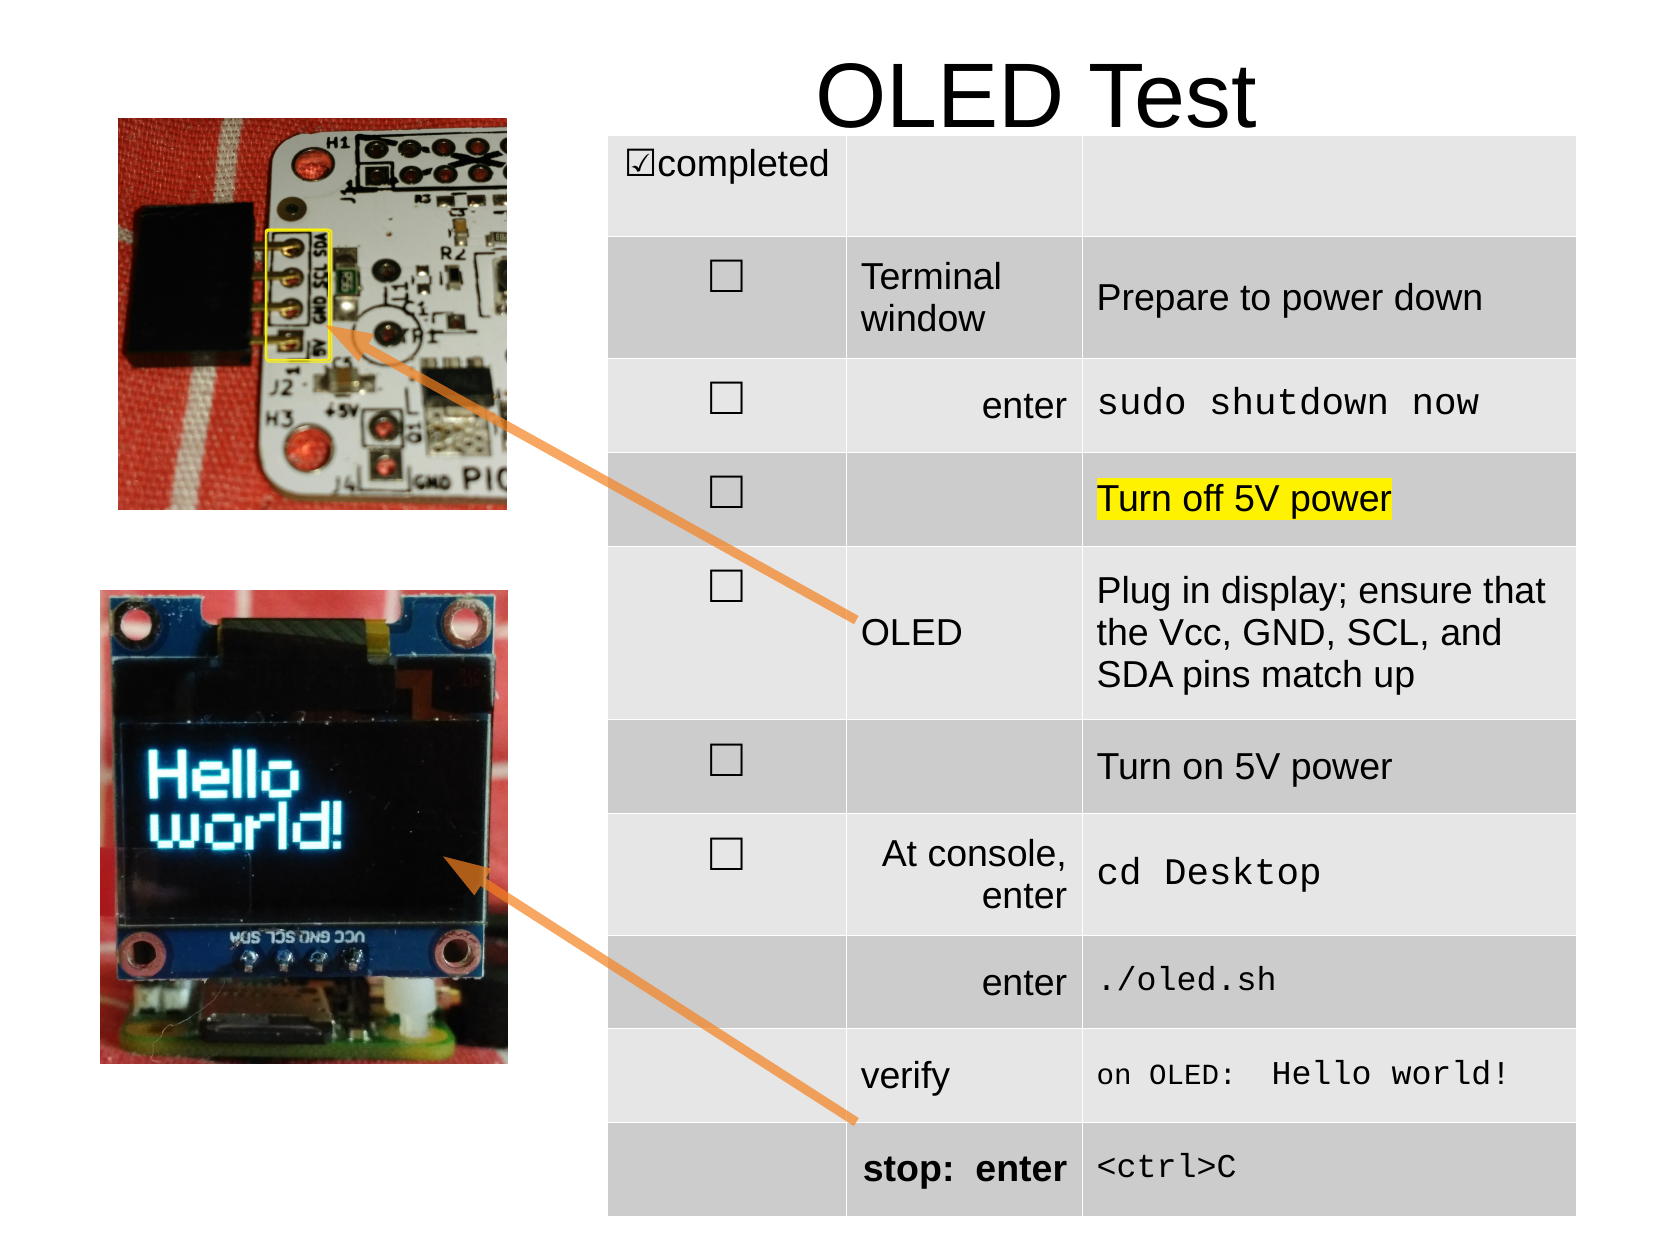

# OLED Test
| ☑completed | | |
| --- | --- | --- |
| □ | Terminal window | Prepare to power down |
| □ | enter | sudo shutdown now |
| □ | | Turn off 5V power |
| □ | OLED | Plug in display; ensure that the Vcc, GND, SCL, and SDA pins match up |
| □ | | Turn on 5V power |
| □ | At console, enter | cd Desktop |
| | enter | ./oled.sh |
| | verify | on OLED: Hello world! |
| | stop: enter | <ctrl>C |
(C)2019 AC8ES
18